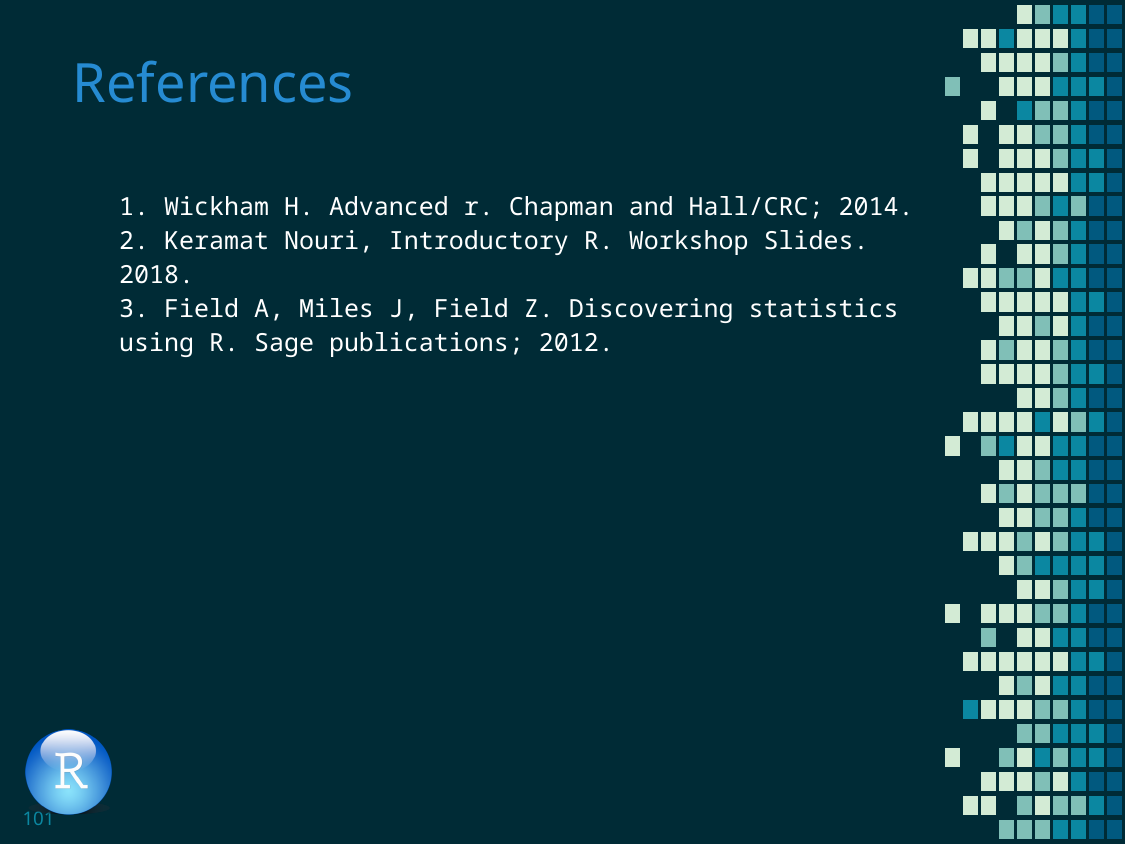

References
1. Wickham H. Advanced r. Chapman and Hall/CRC; 2014.
2. Keramat Nouri, Introductory R. Workshop Slides. 2018.
3. Field A, Miles J, Field Z. Discovering statistics using R. Sage publications; 2012.